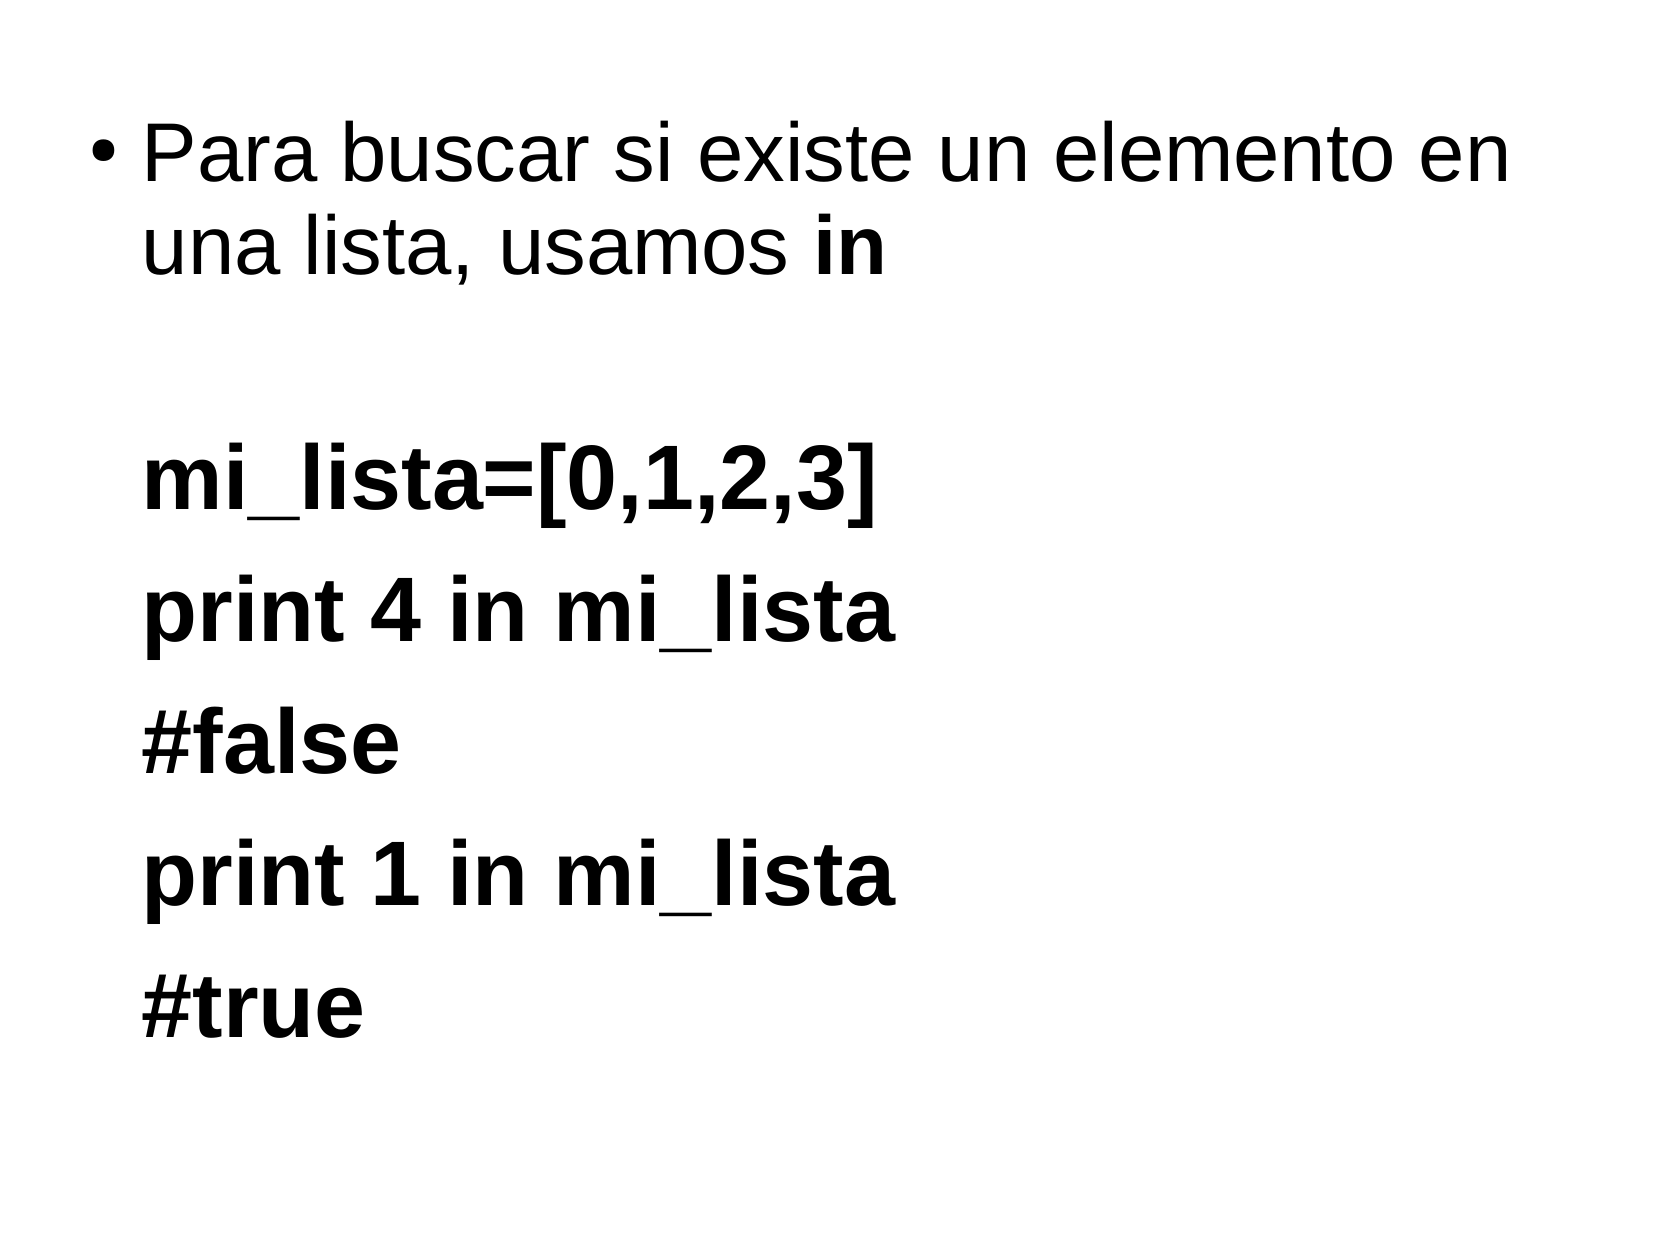

# Para buscar si existe un elemento en una lista, usamos in
mi_lista=[0,1,2,3]
print 4 in mi_lista
#false
print 1 in mi_lista
#true